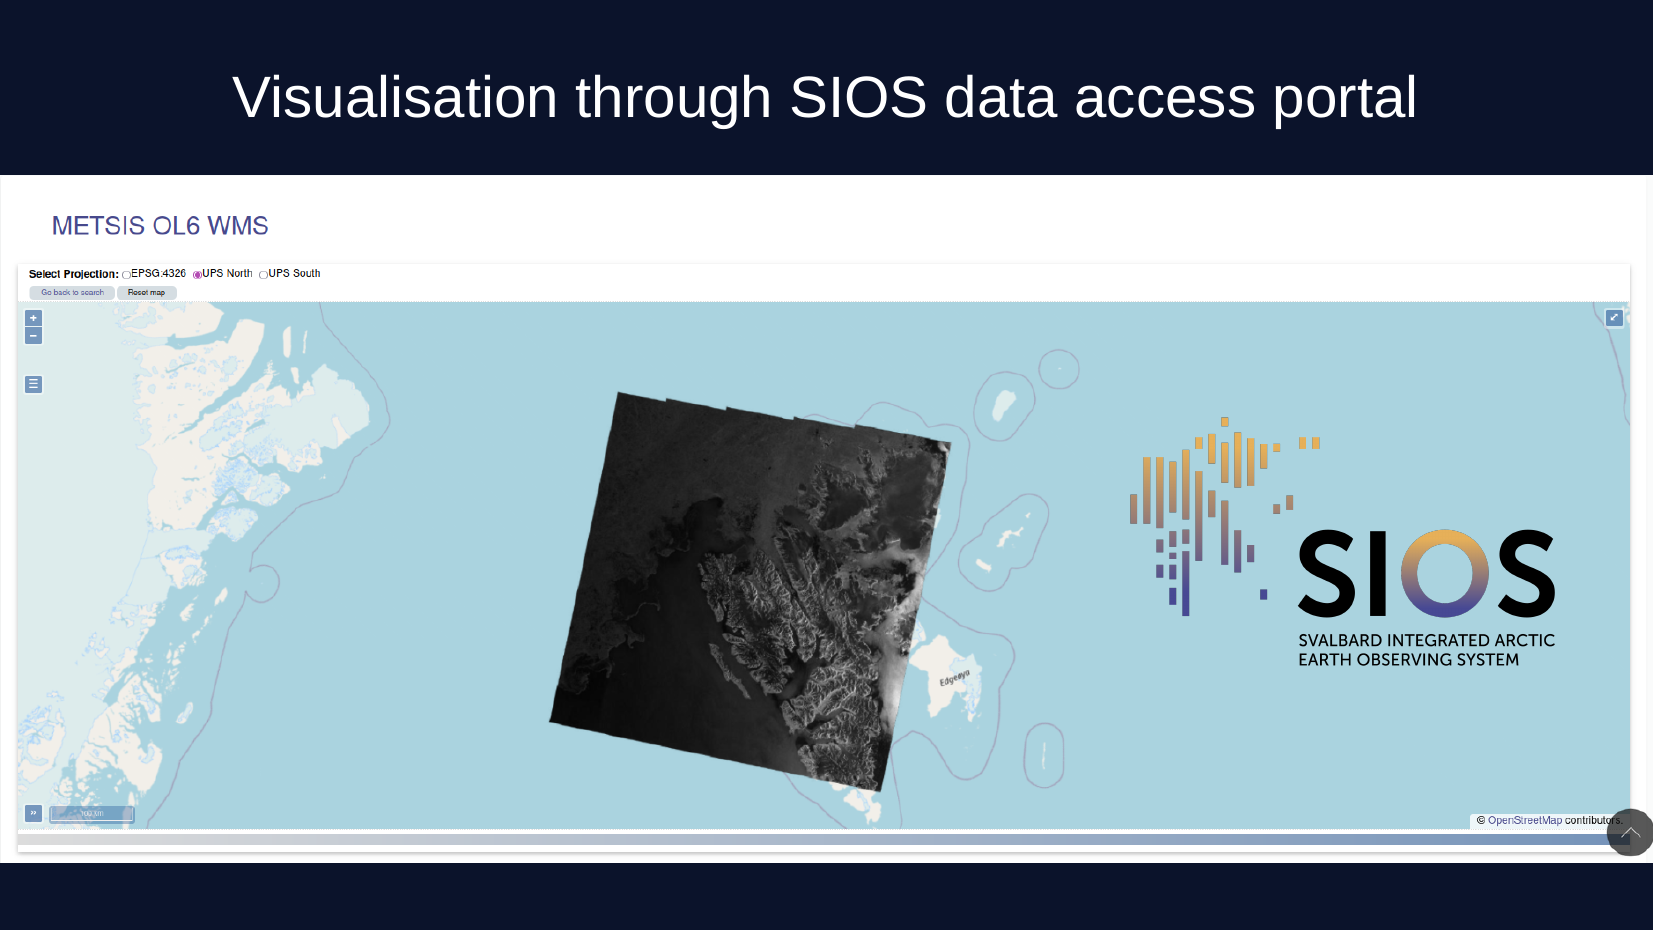

# Visualisation through SIOS data access portal